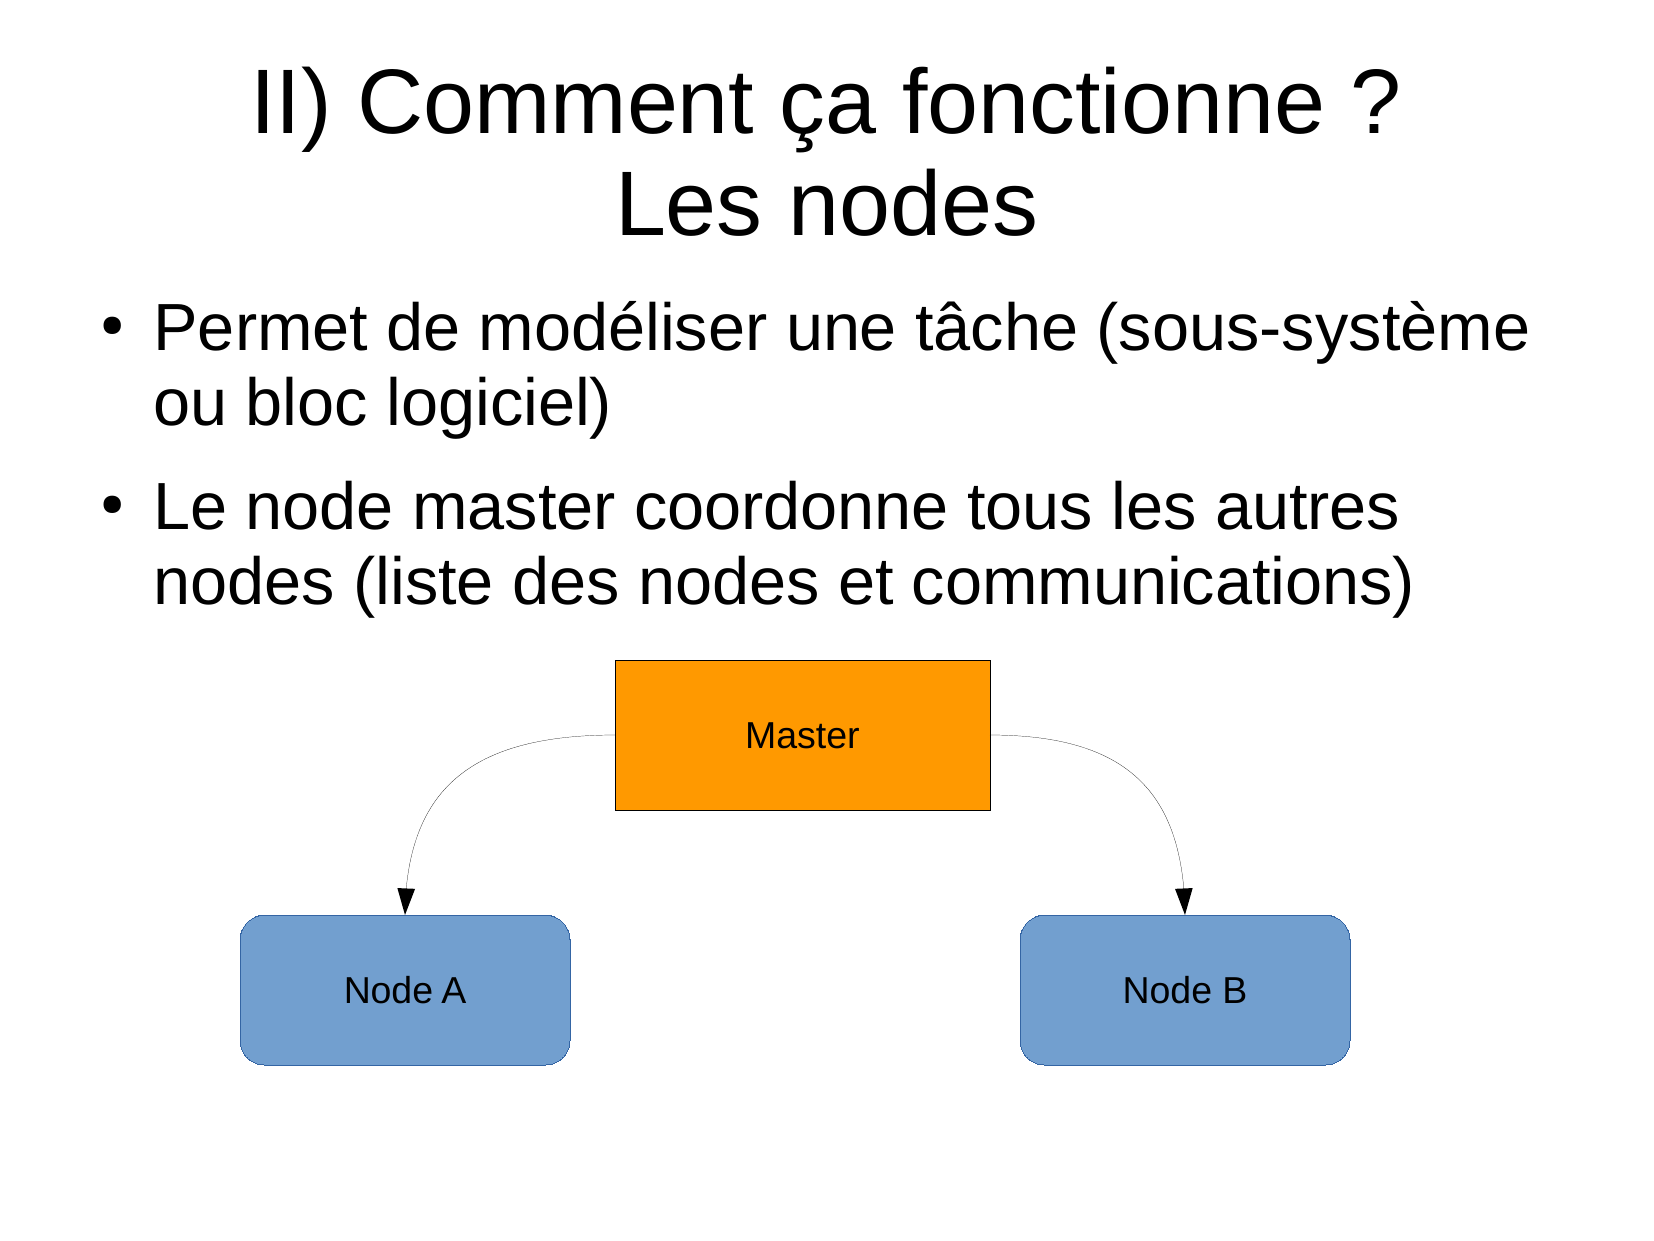

# II) Comment ça fonctionne ? Les nodes
Permet de modéliser une tâche (sous-système ou bloc logiciel)
Le node master coordonne tous les autres nodes (liste des nodes et communications)
Master
Node A
Node B